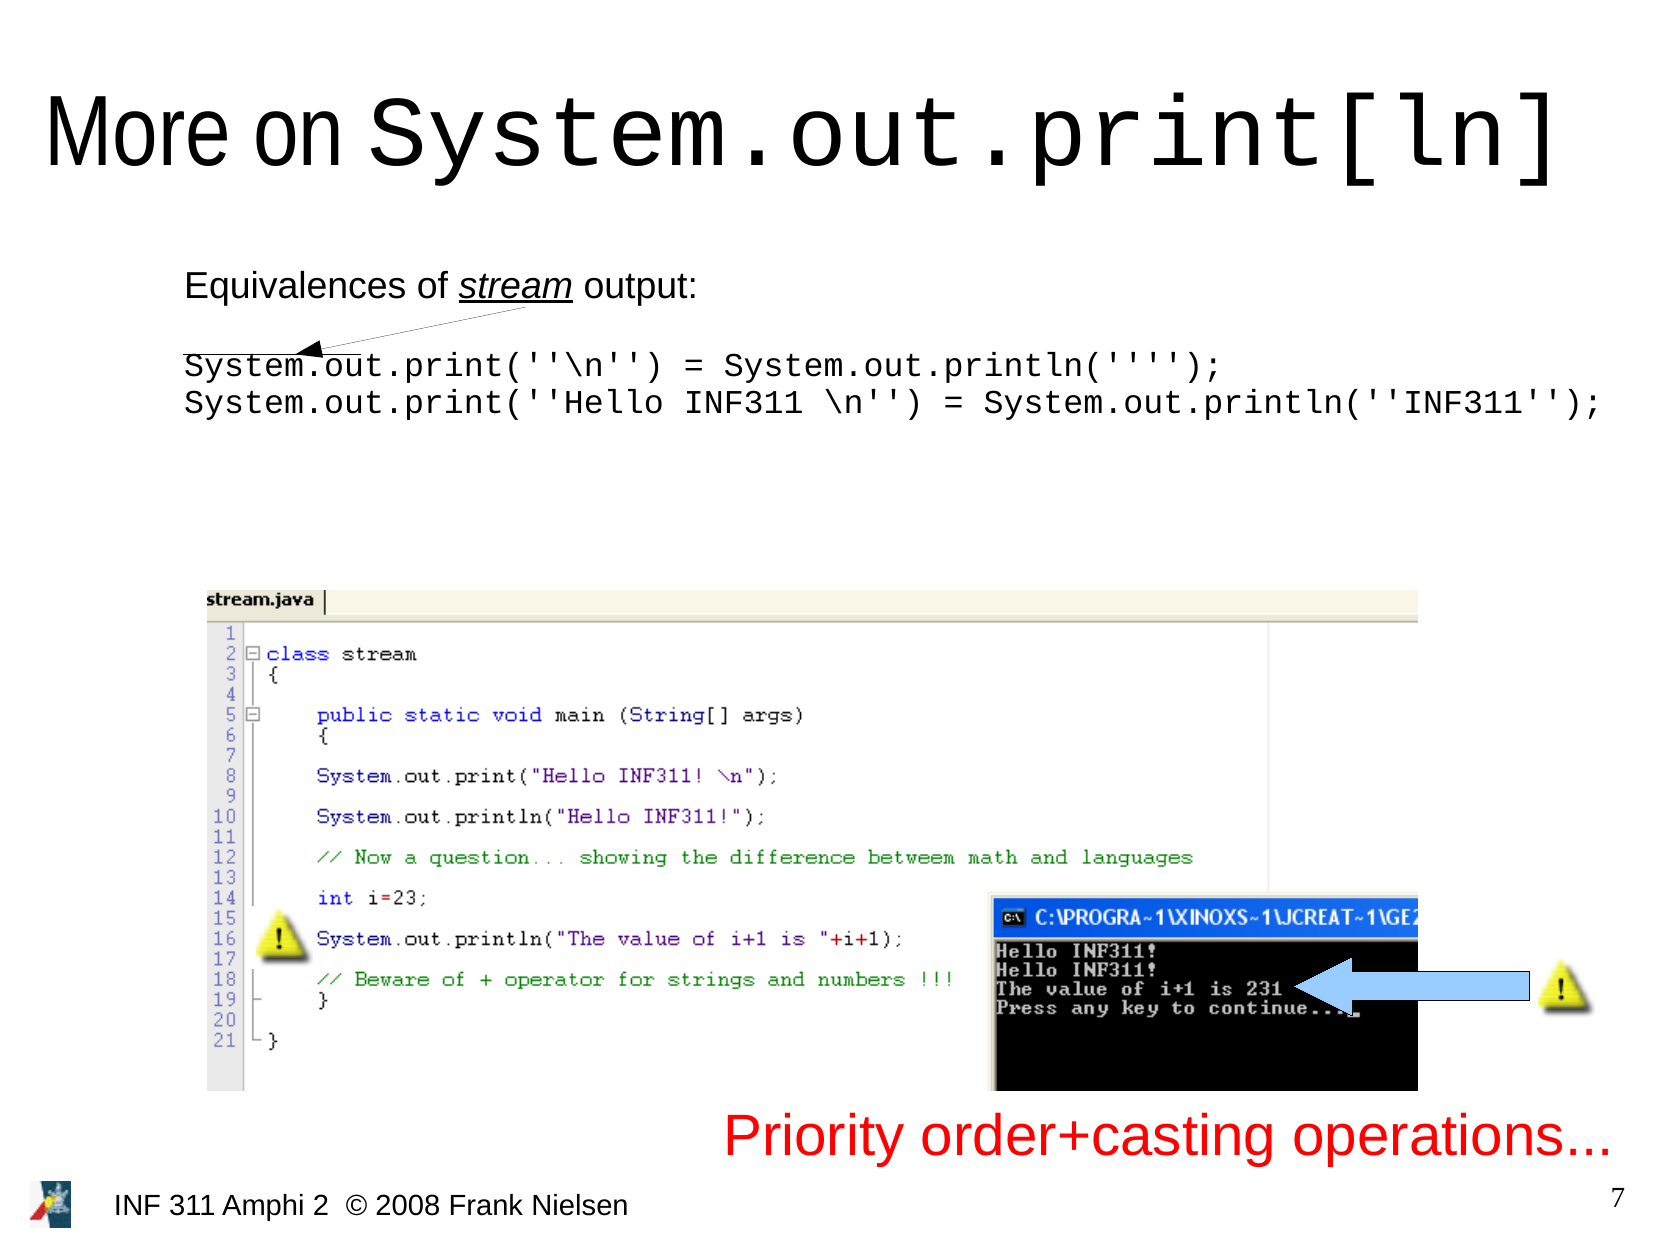

More on System.out.print[ln]
Equivalences of stream output:
System.out.print(''\n'') = System.out.println('''');
System.out.print(''Hello INF311 \n'') = System.out.println(''INF311'');
Priority order+casting operations...